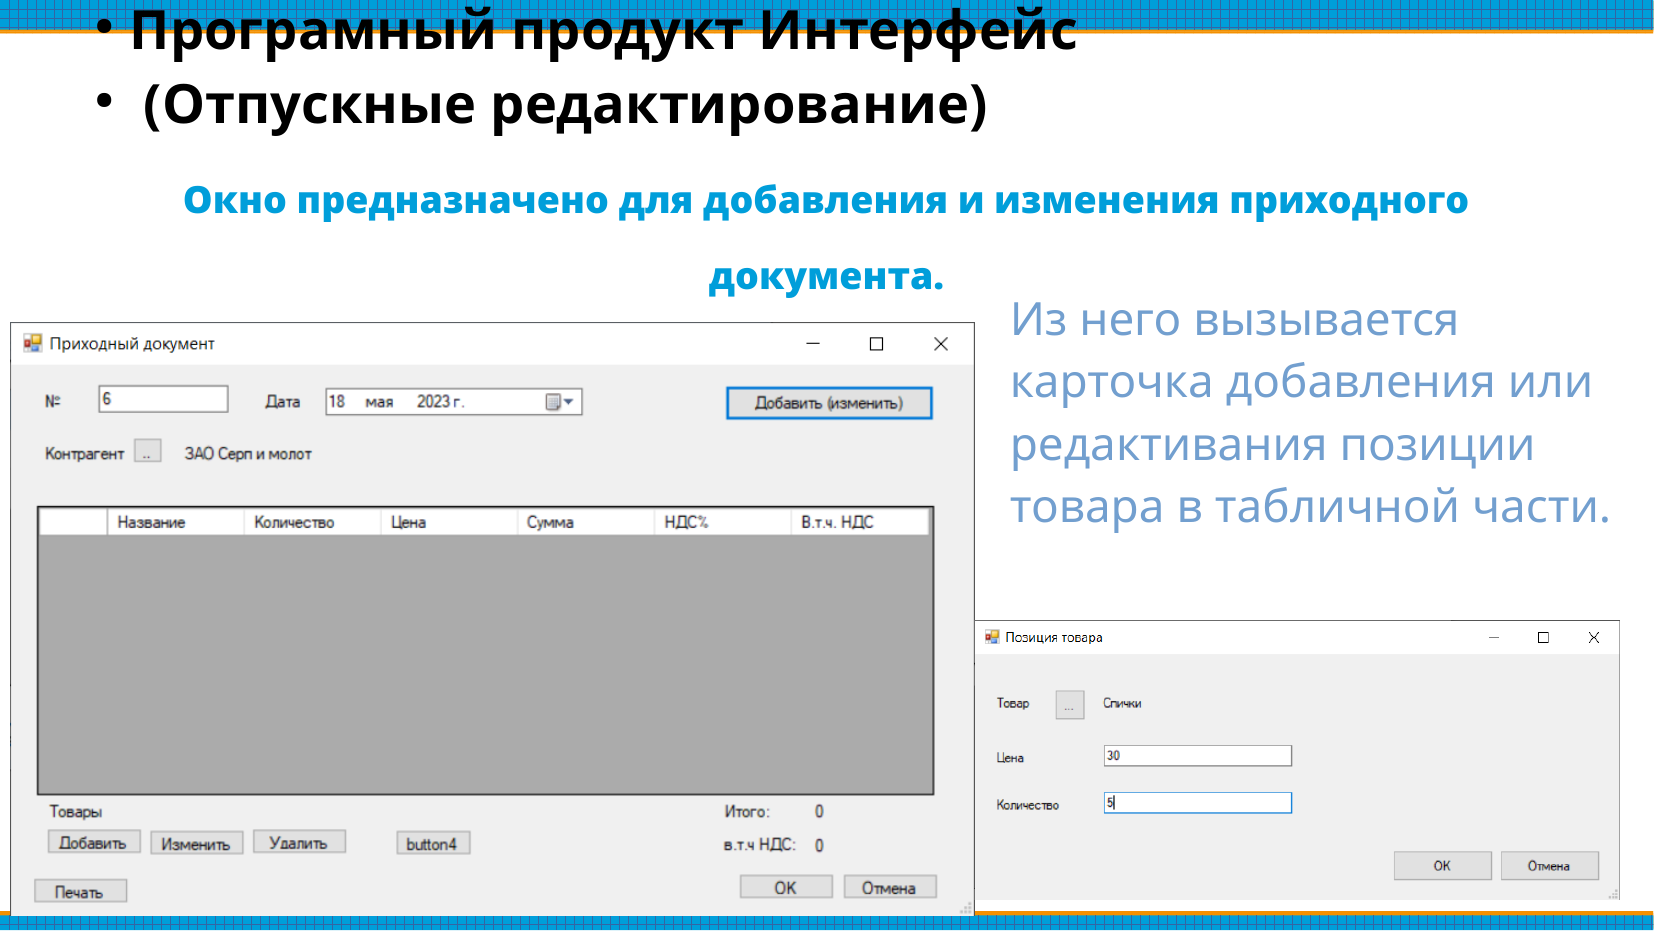

Програмный продукт Интерфейс
 (Отпускные редактирование)
# Окно предназначено для добавления и изменения приходного документа.
Из него вызывается карточка добавления или редактивания позиции товара в табличной части.